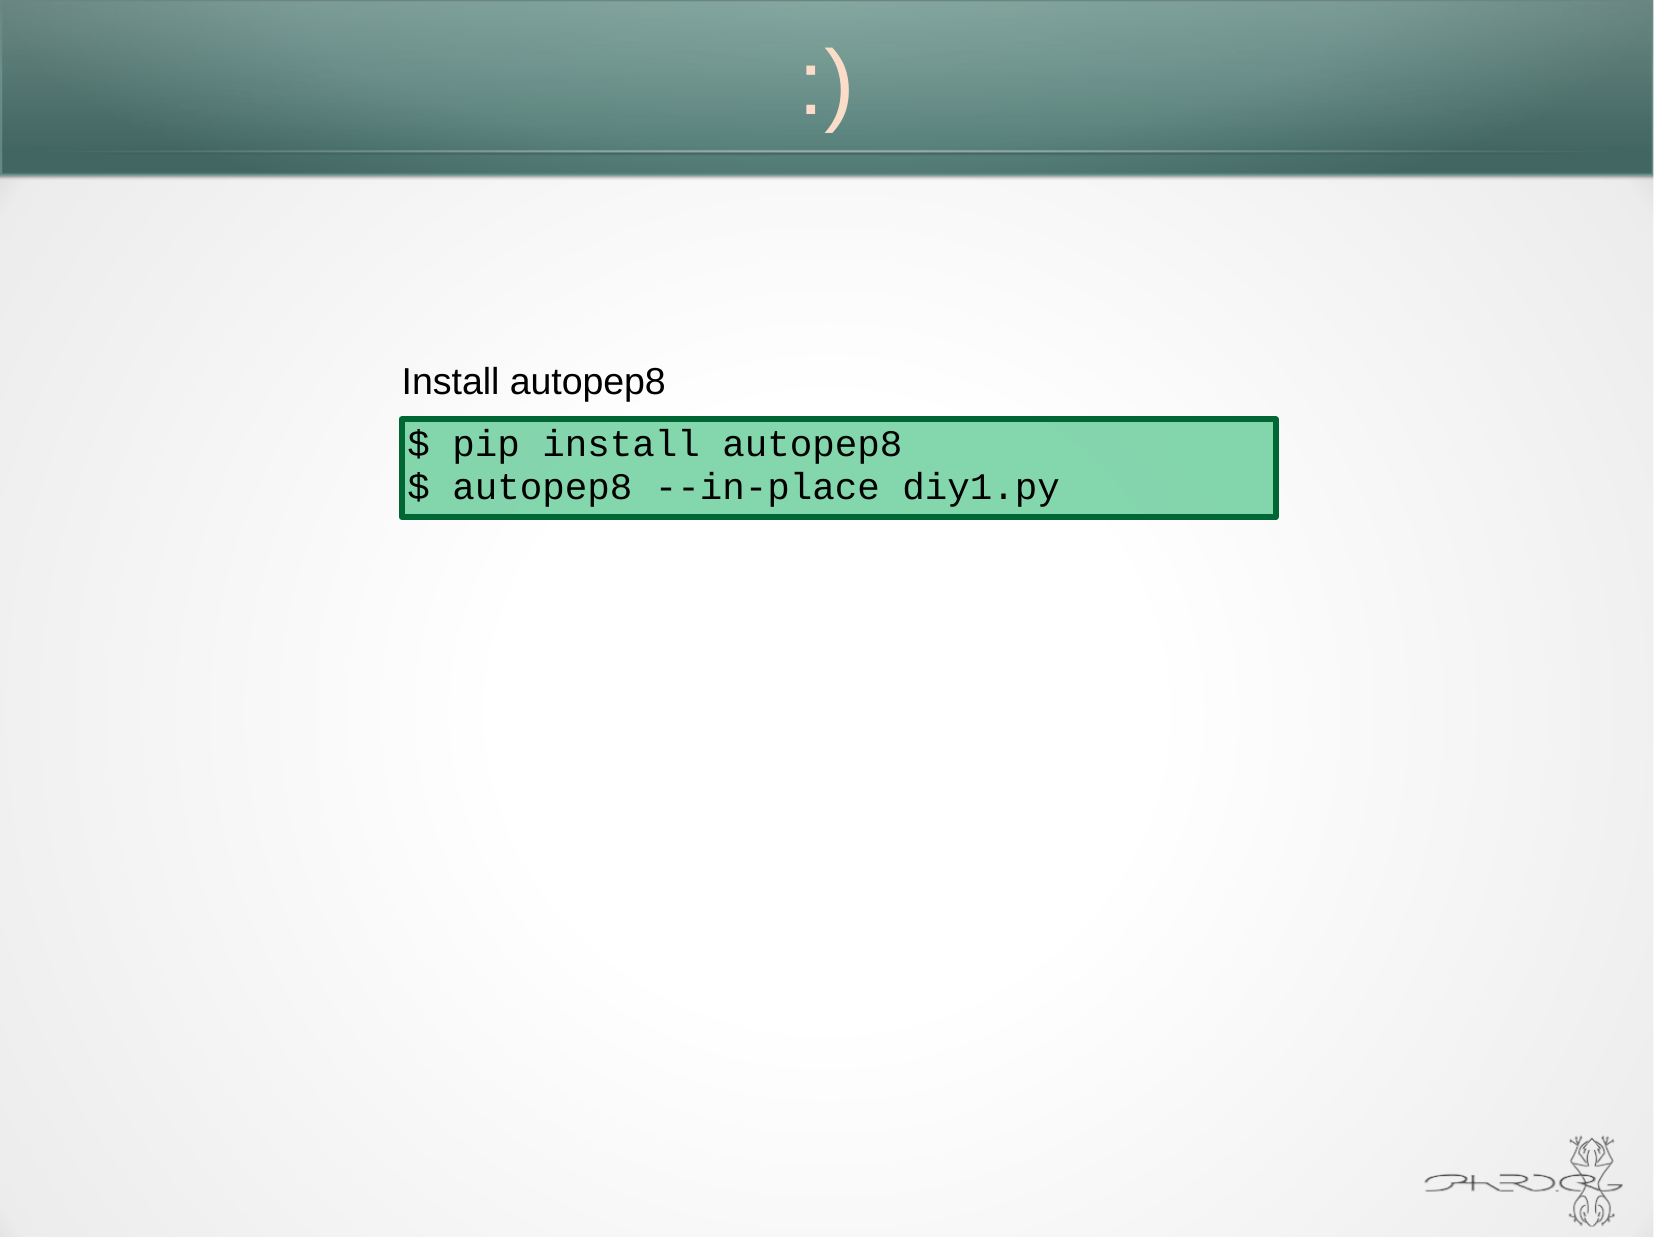

# :)
Install autopep8
$ pip install autopep8
$ autopep8 --in-place diy1.py